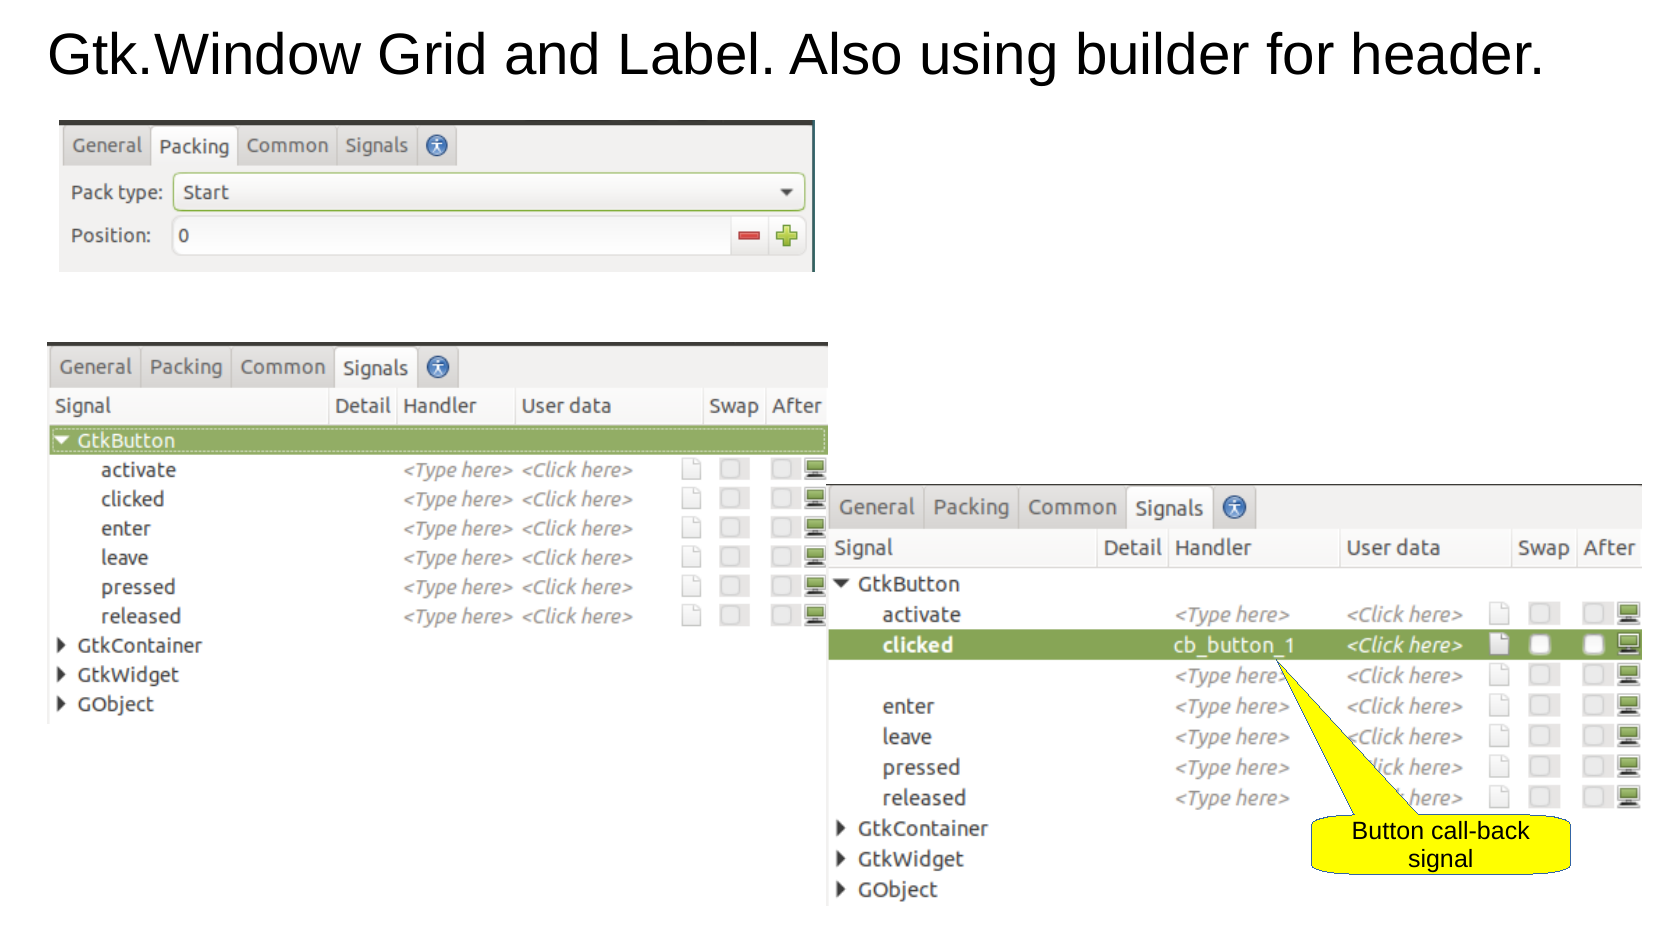

# Gtk.Window Grid and Label. Also using builder for header.
Button call-back signal